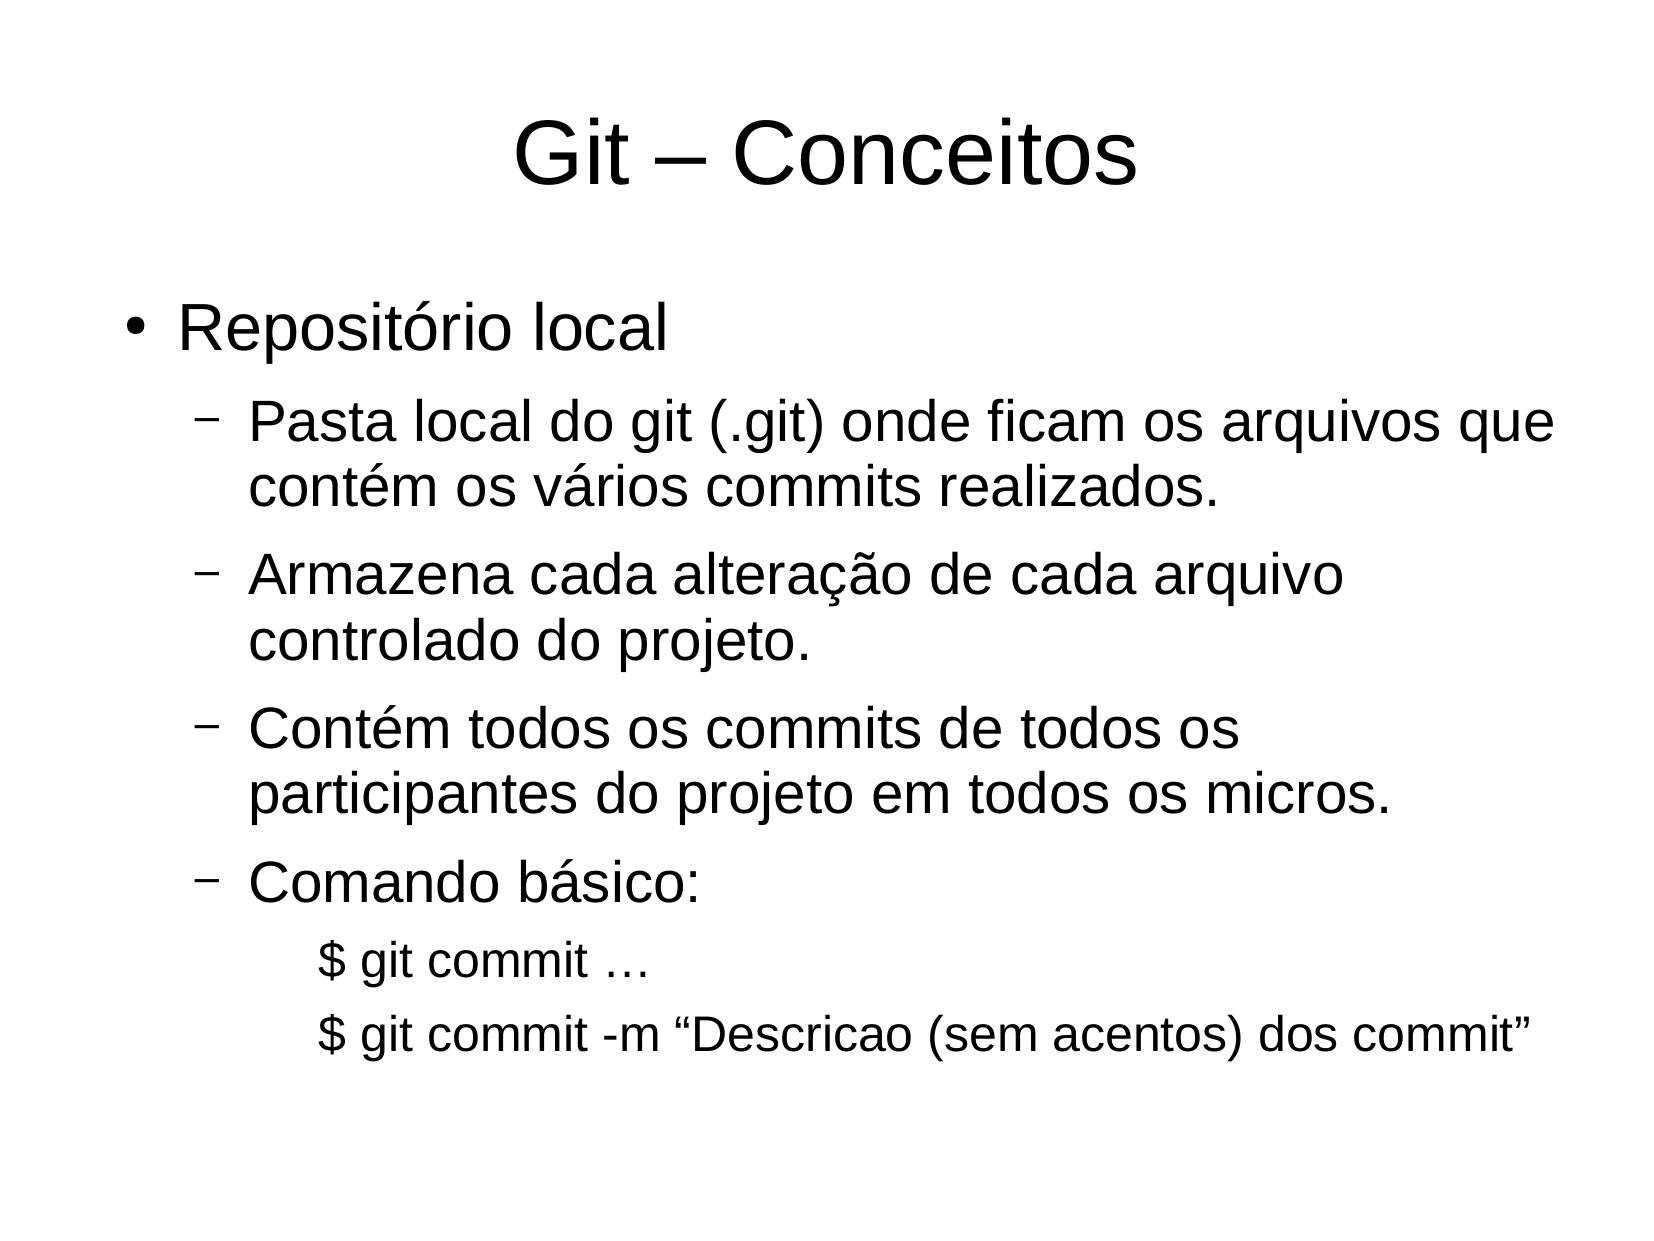

# Git – Conceitos
Repositório local
Pasta local do git (.git) onde ficam os arquivos que contém os vários commits realizados.
Armazena cada alteração de cada arquivo controlado do projeto.
Contém todos os commits de todos os participantes do projeto em todos os micros.
Comando básico:
$ git commit …
$ git commit -m “Descricao (sem acentos) dos commit”